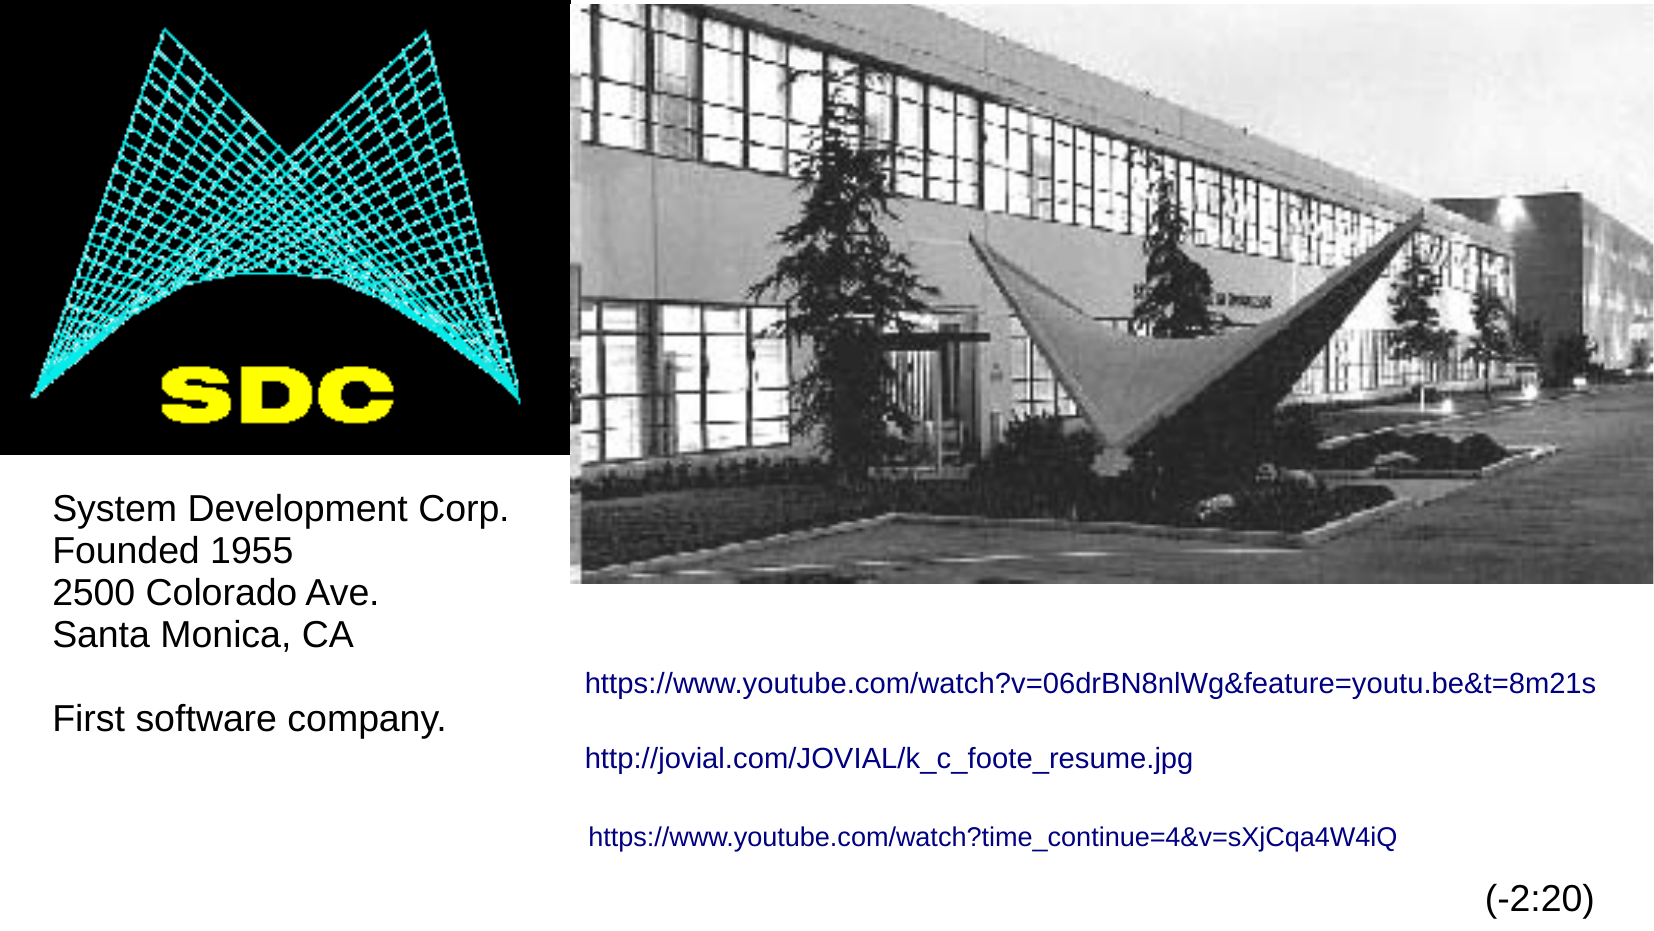

System Development Corp.
Founded 1955
2500 Colorado Ave.
Santa Monica, CA
First software company.
https://www.youtube.com/watch?v=06drBN8nlWg&feature=youtu.be&t=8m21s
http://jovial.com/JOVIAL/k_c_foote_resume.jpg
https://www.youtube.com/watch?time_continue=4&v=sXjCqa4W4iQ
(-2:20)